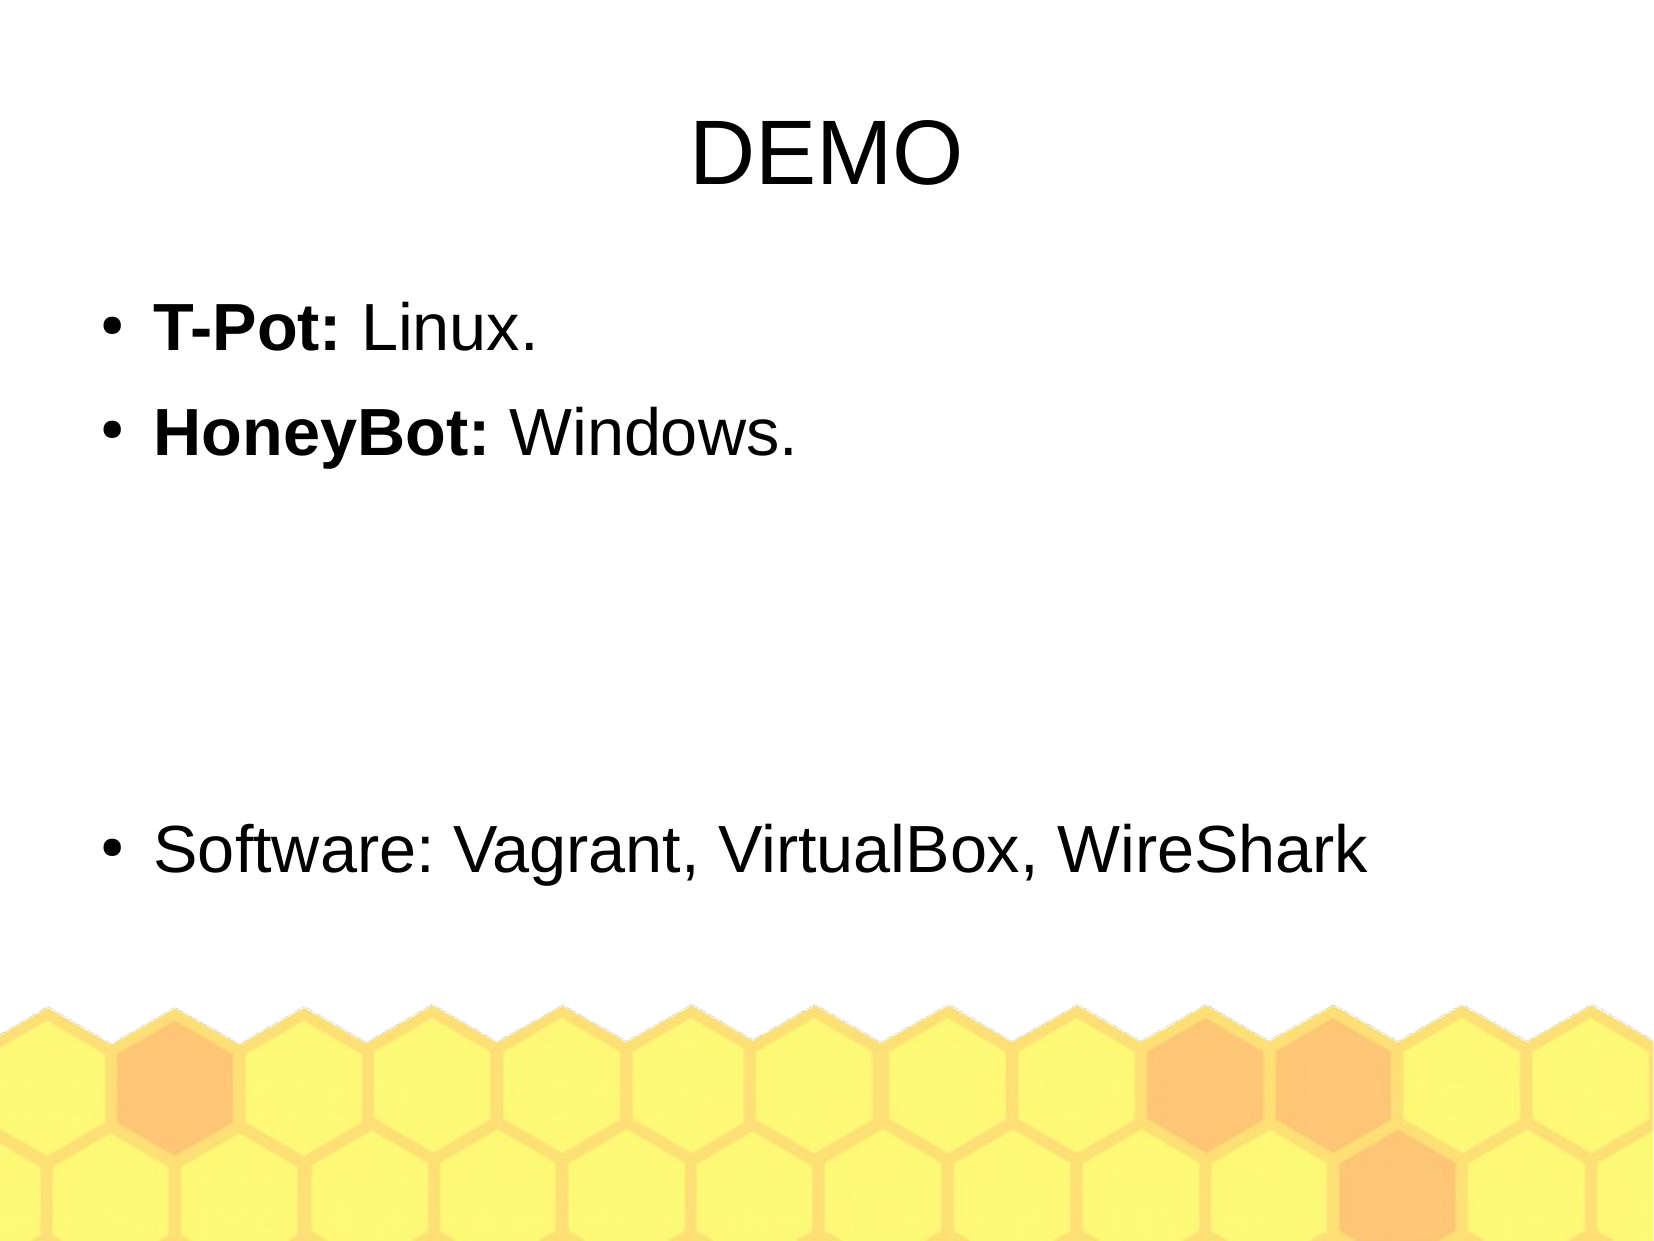

# DEMO
T-Pot: Linux.
HoneyBot: Windows.
Software: Vagrant, VirtualBox, WireShark